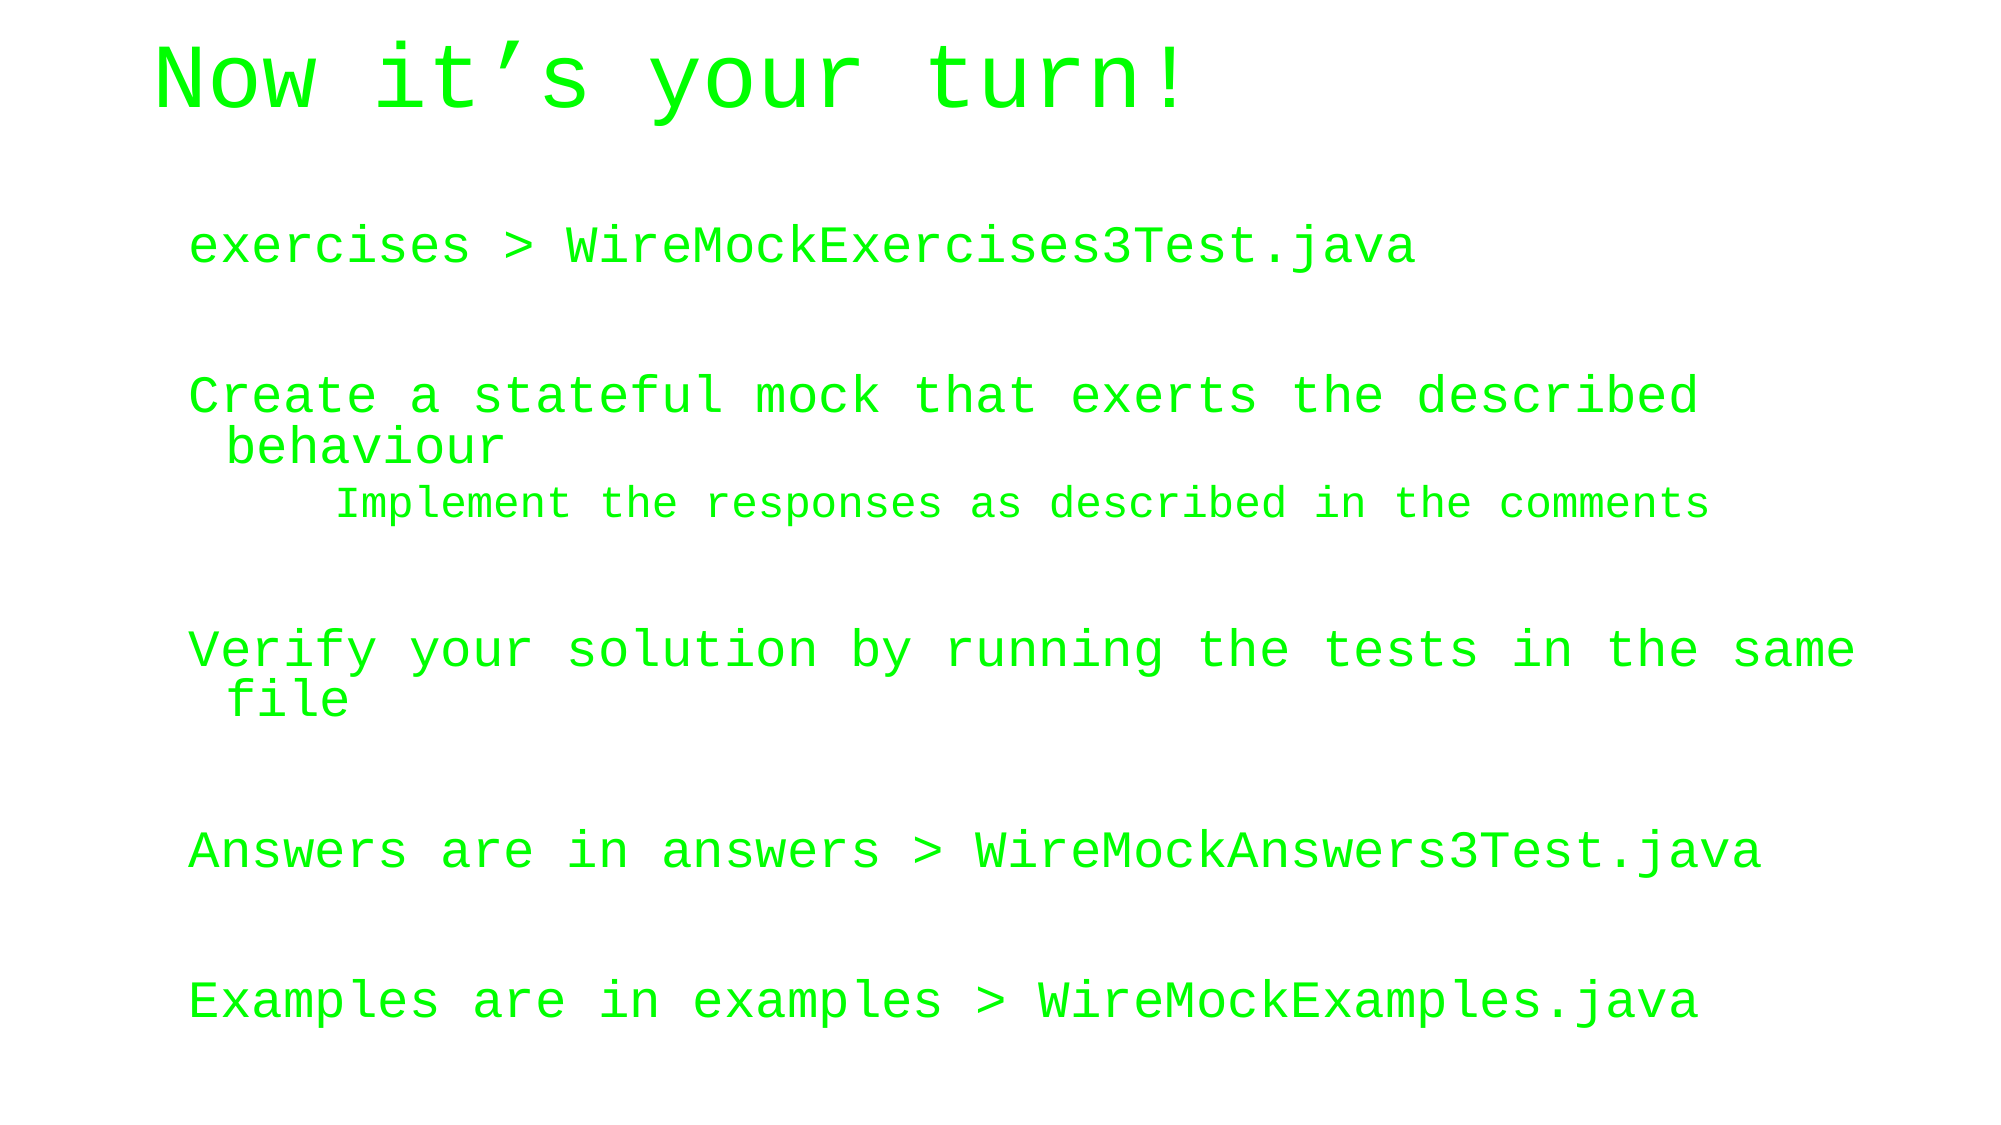

# Now it’s your turn!
exercises > WireMockExercises3Test.java
Create a stateful mock that exerts the described behaviour
Implement the responses as described in the comments
Verify your solution by running the tests in the same file
Answers are in answers > WireMockAnswers3Test.java
Examples are in examples > WireMockExamples.java